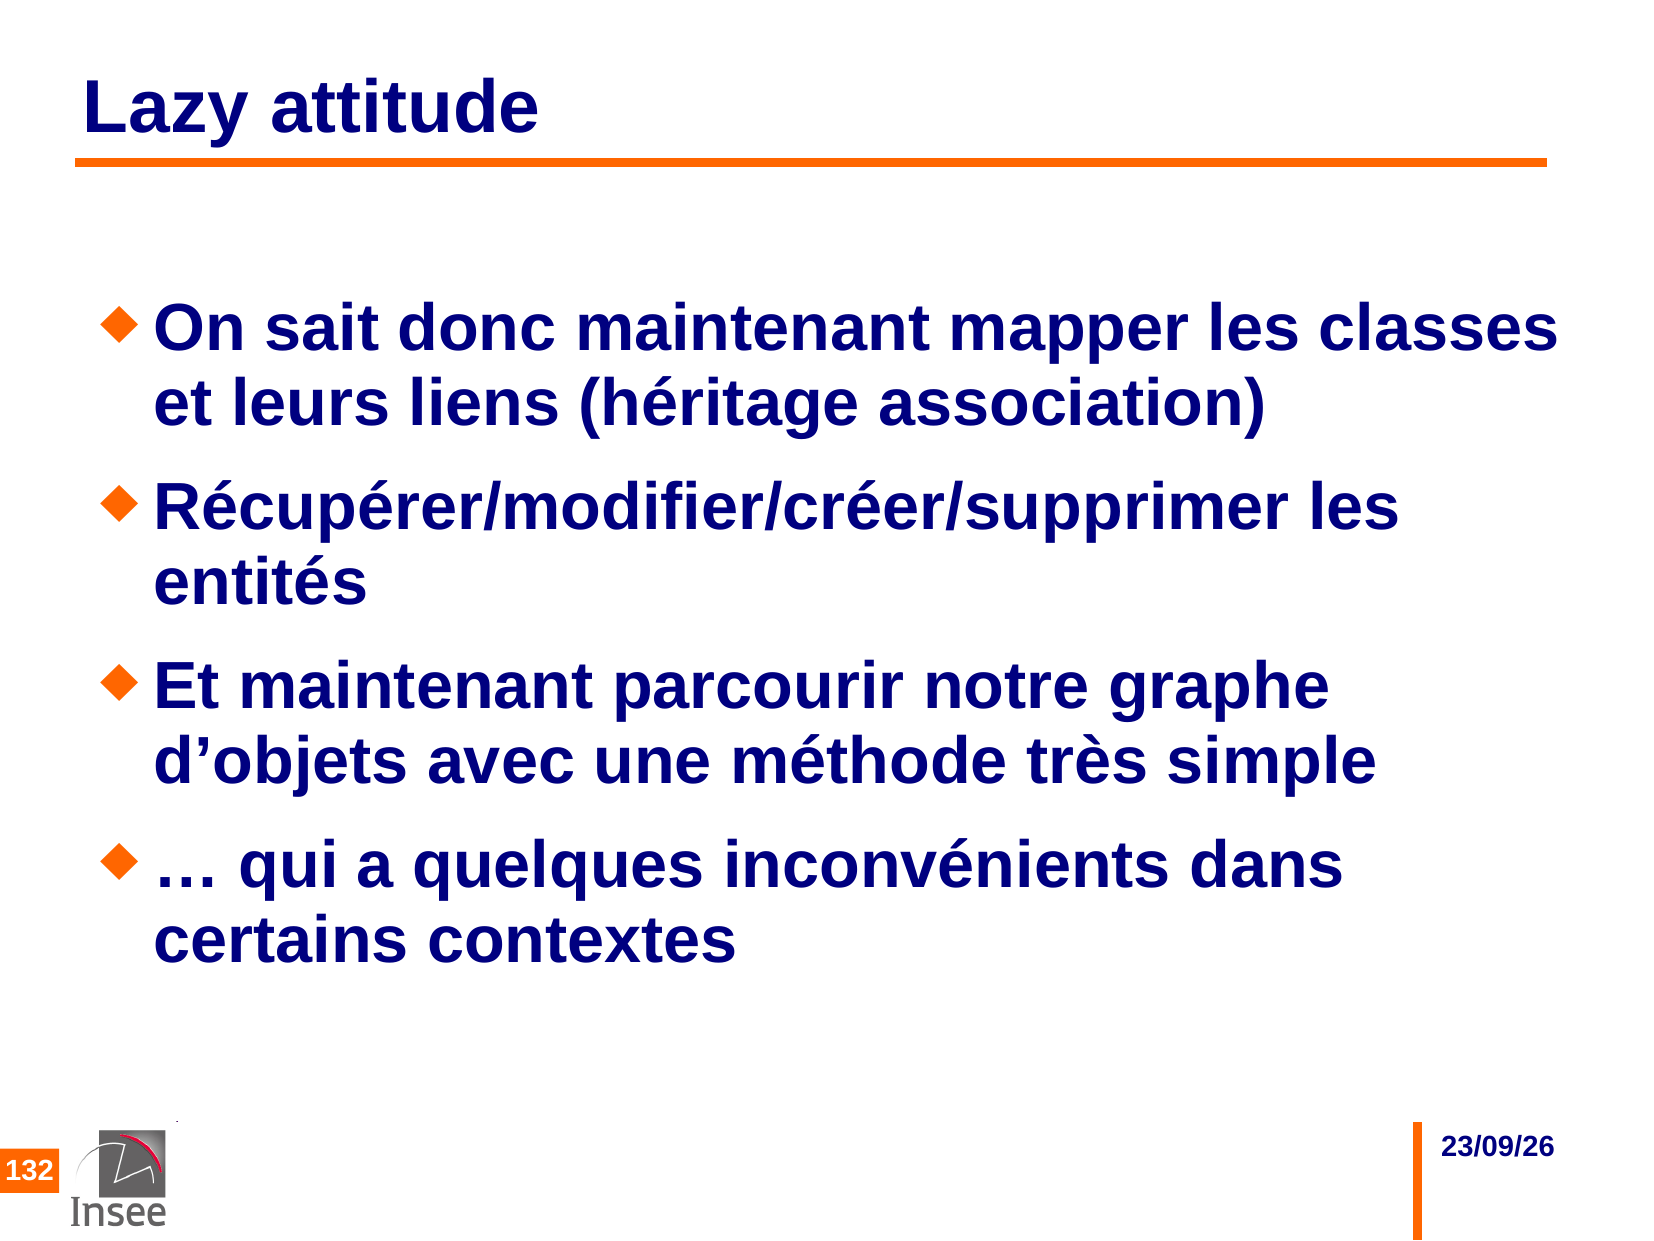

# Lazy attitude
On sait donc maintenant mapper les classes et leurs liens (héritage association)
Récupérer/modifier/créer/supprimer les entités
Et maintenant parcourir notre graphe d’objets avec une méthode très simple
… qui a quelques inconvénients dans certains contextes
132